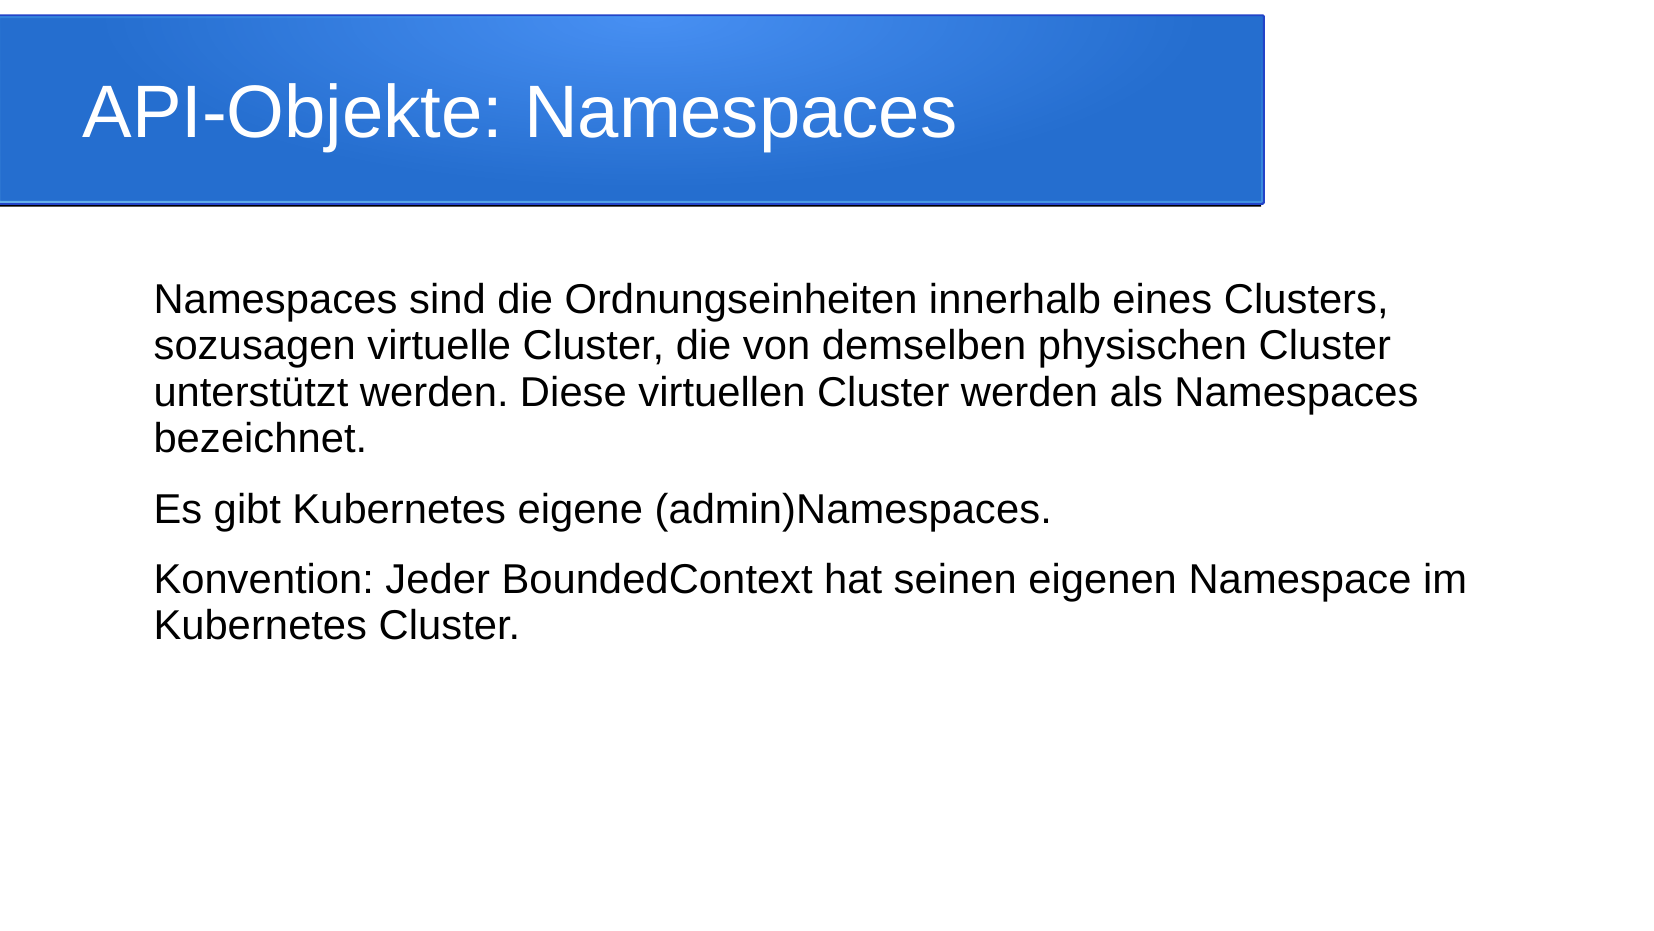

# API-Objekte: Namespaces
Namespaces sind die Ordnungseinheiten innerhalb eines Clusters, sozusagen virtuelle Cluster, die von demselben physischen Cluster unterstützt werden. Diese virtuellen Cluster werden als Namespaces bezeichnet.
Es gibt Kubernetes eigene (admin)Namespaces.
Konvention: Jeder BoundedContext hat seinen eigenen Namespace im Kubernetes Cluster.